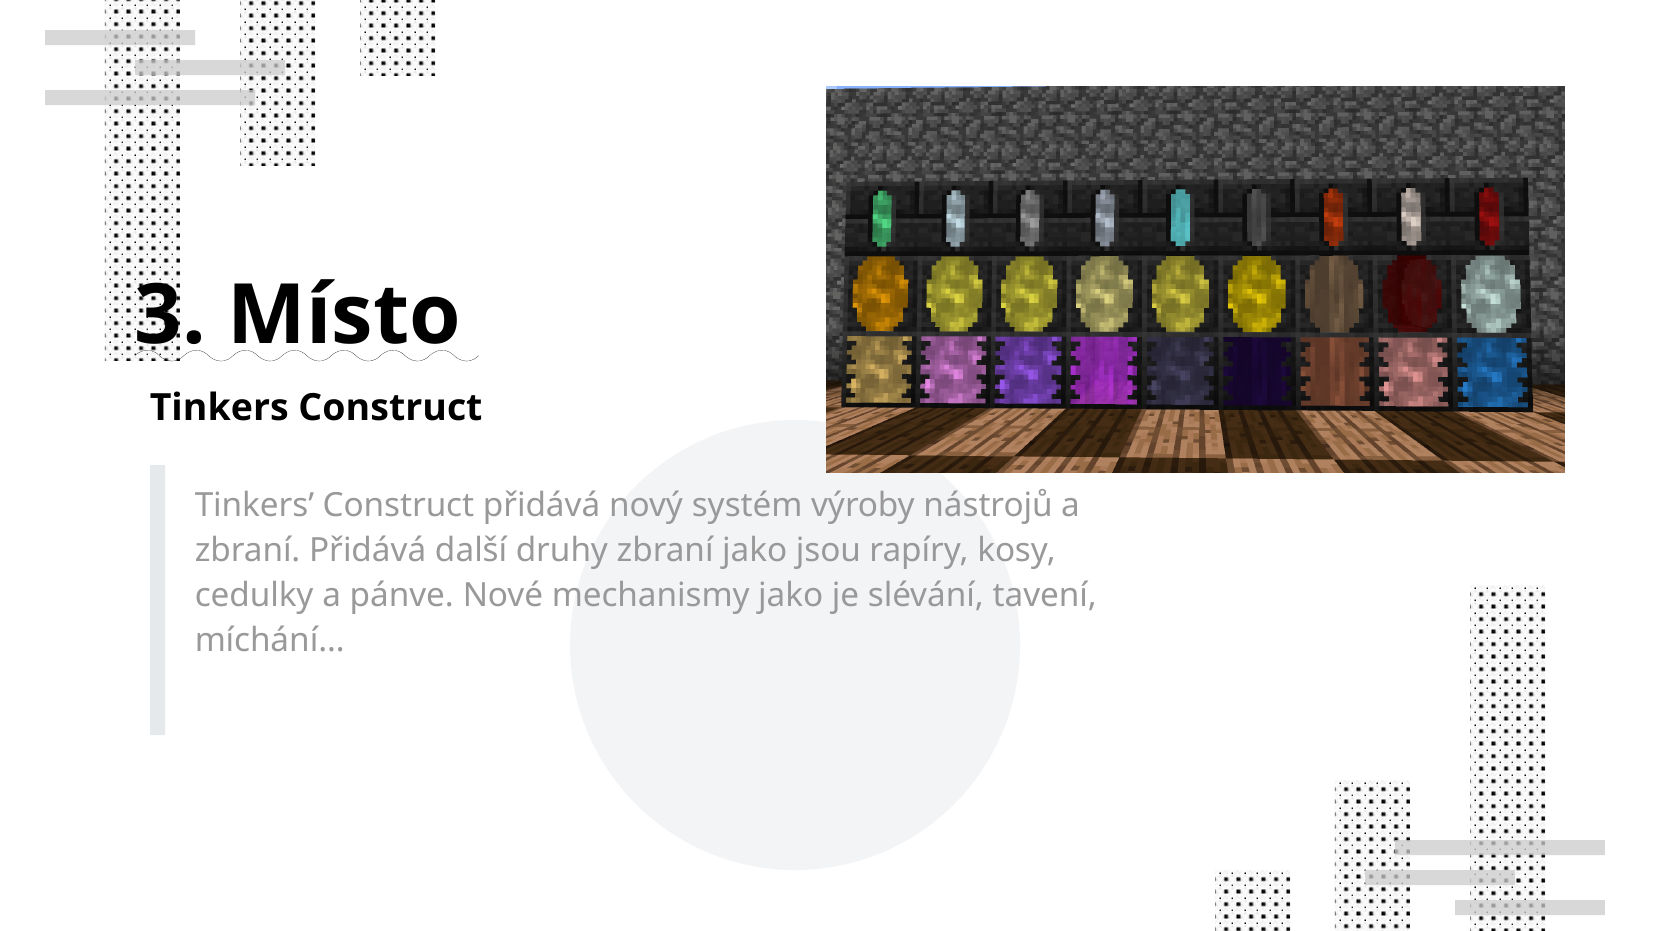

3. Místo
Tinkers Construct
Tinkers’ Construct přidává nový systém výroby nástrojů a zbraní. Přidává další druhy zbraní jako jsou rapíry, kosy, cedulky a pánve. Nové mechanismy jako je slévání, tavení, míchání…